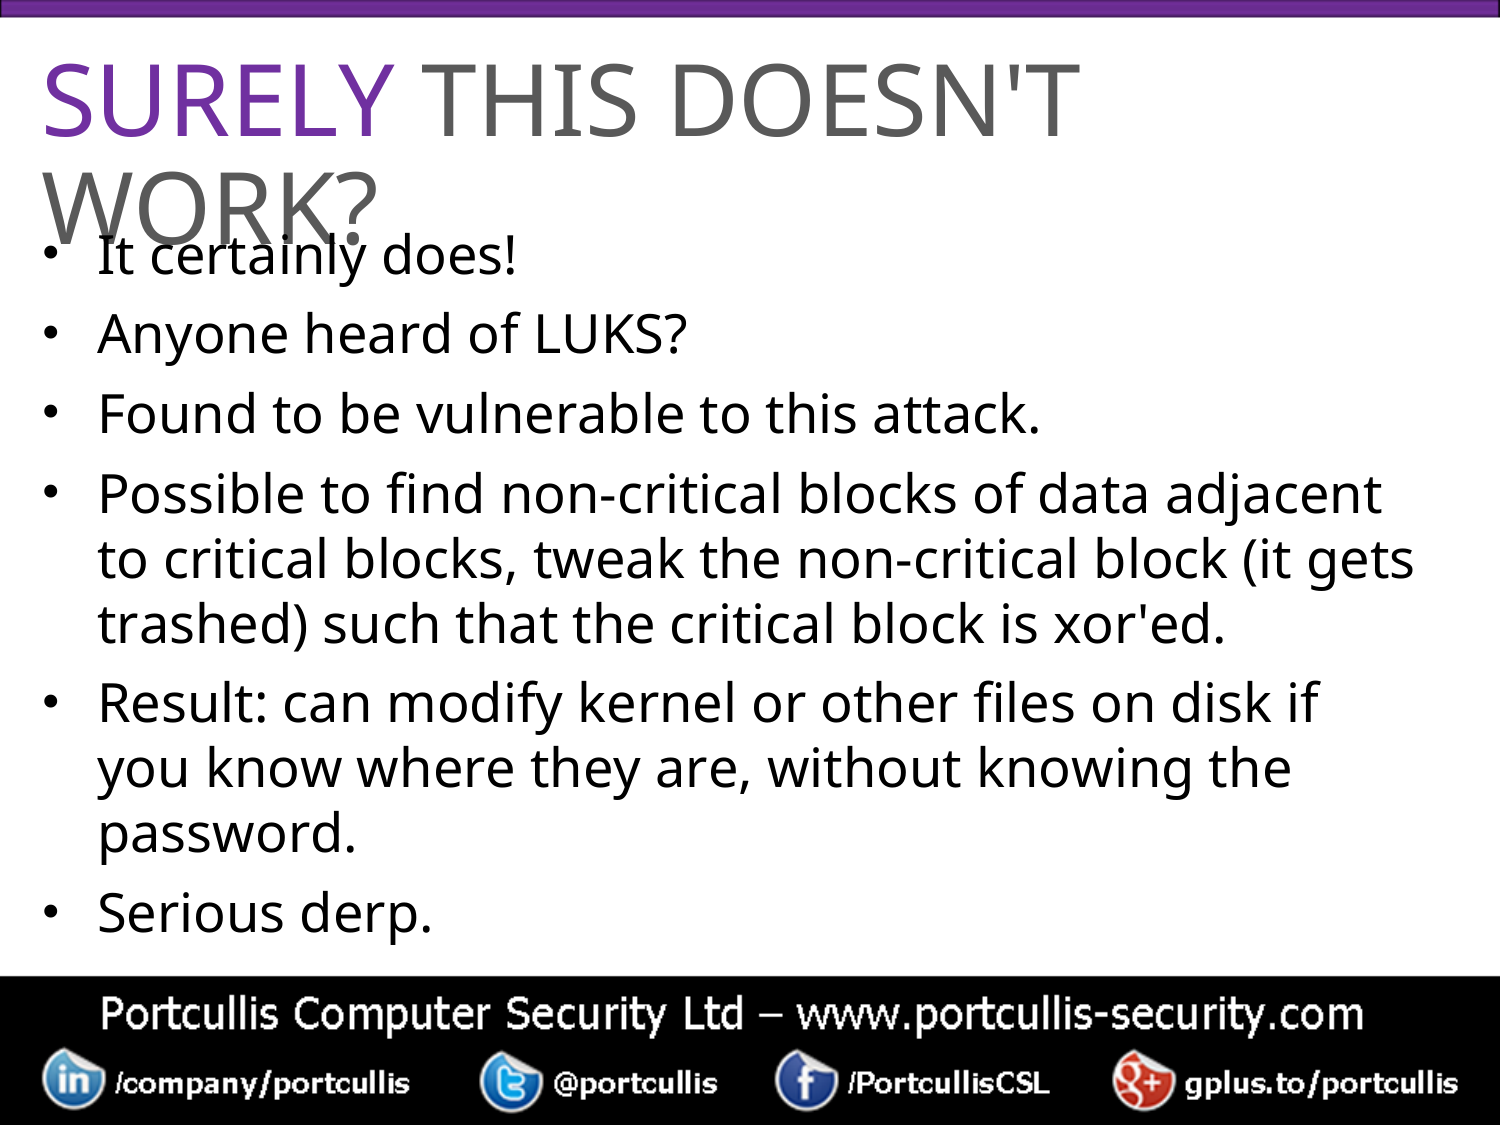

# SURELY THIS DOESN'T WORK?
It certainly does!
Anyone heard of LUKS?
Found to be vulnerable to this attack.
Possible to find non-critical blocks of data adjacent to critical blocks, tweak the non-critical block (it gets trashed) such that the critical block is xor'ed.
Result: can modify kernel or other files on disk if you know where they are, without knowing the password.
Serious derp.